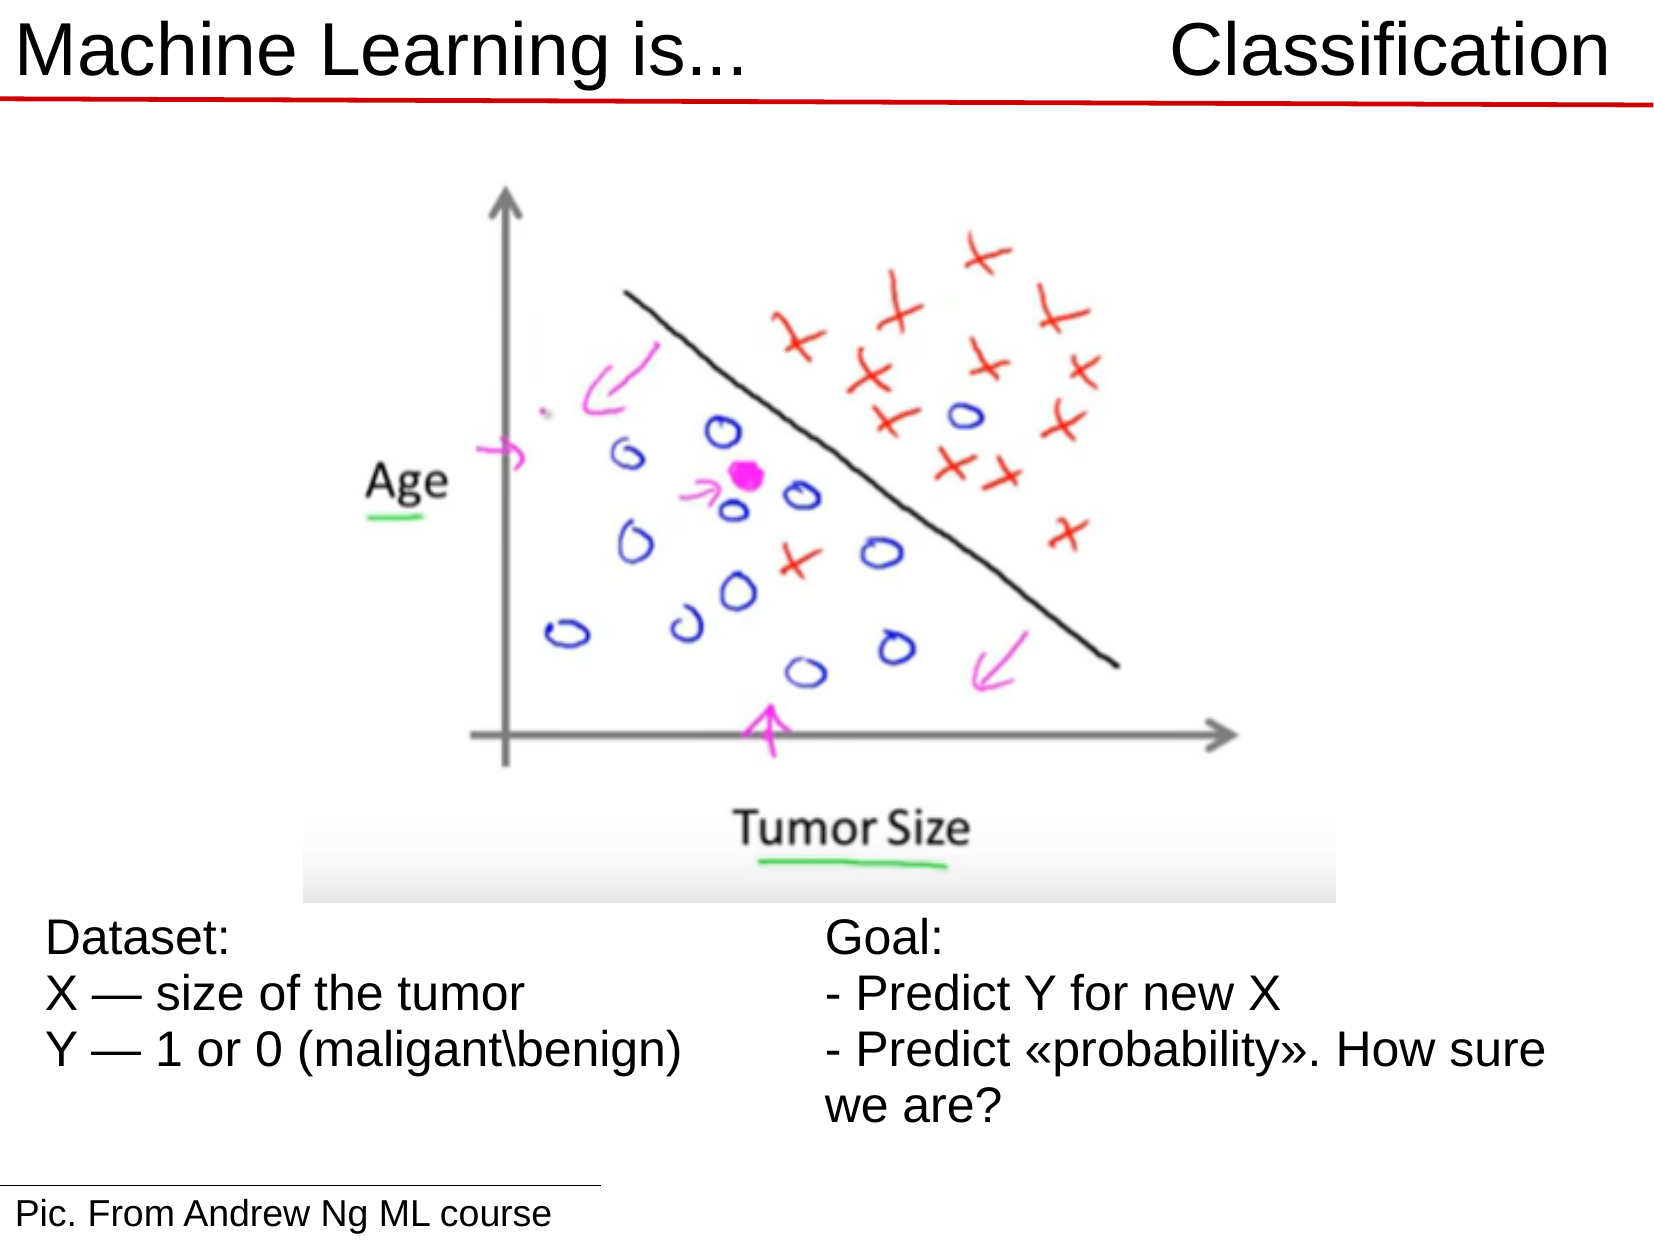

Machine Learning is...
Classification
Dataset:
X — size of the tumor
Y — 1 or 0 (maligant\benign)
Goal:
- Predict Y for new X
- Predict «probability». How sure we are?
Pic. From Andrew Ng ML course